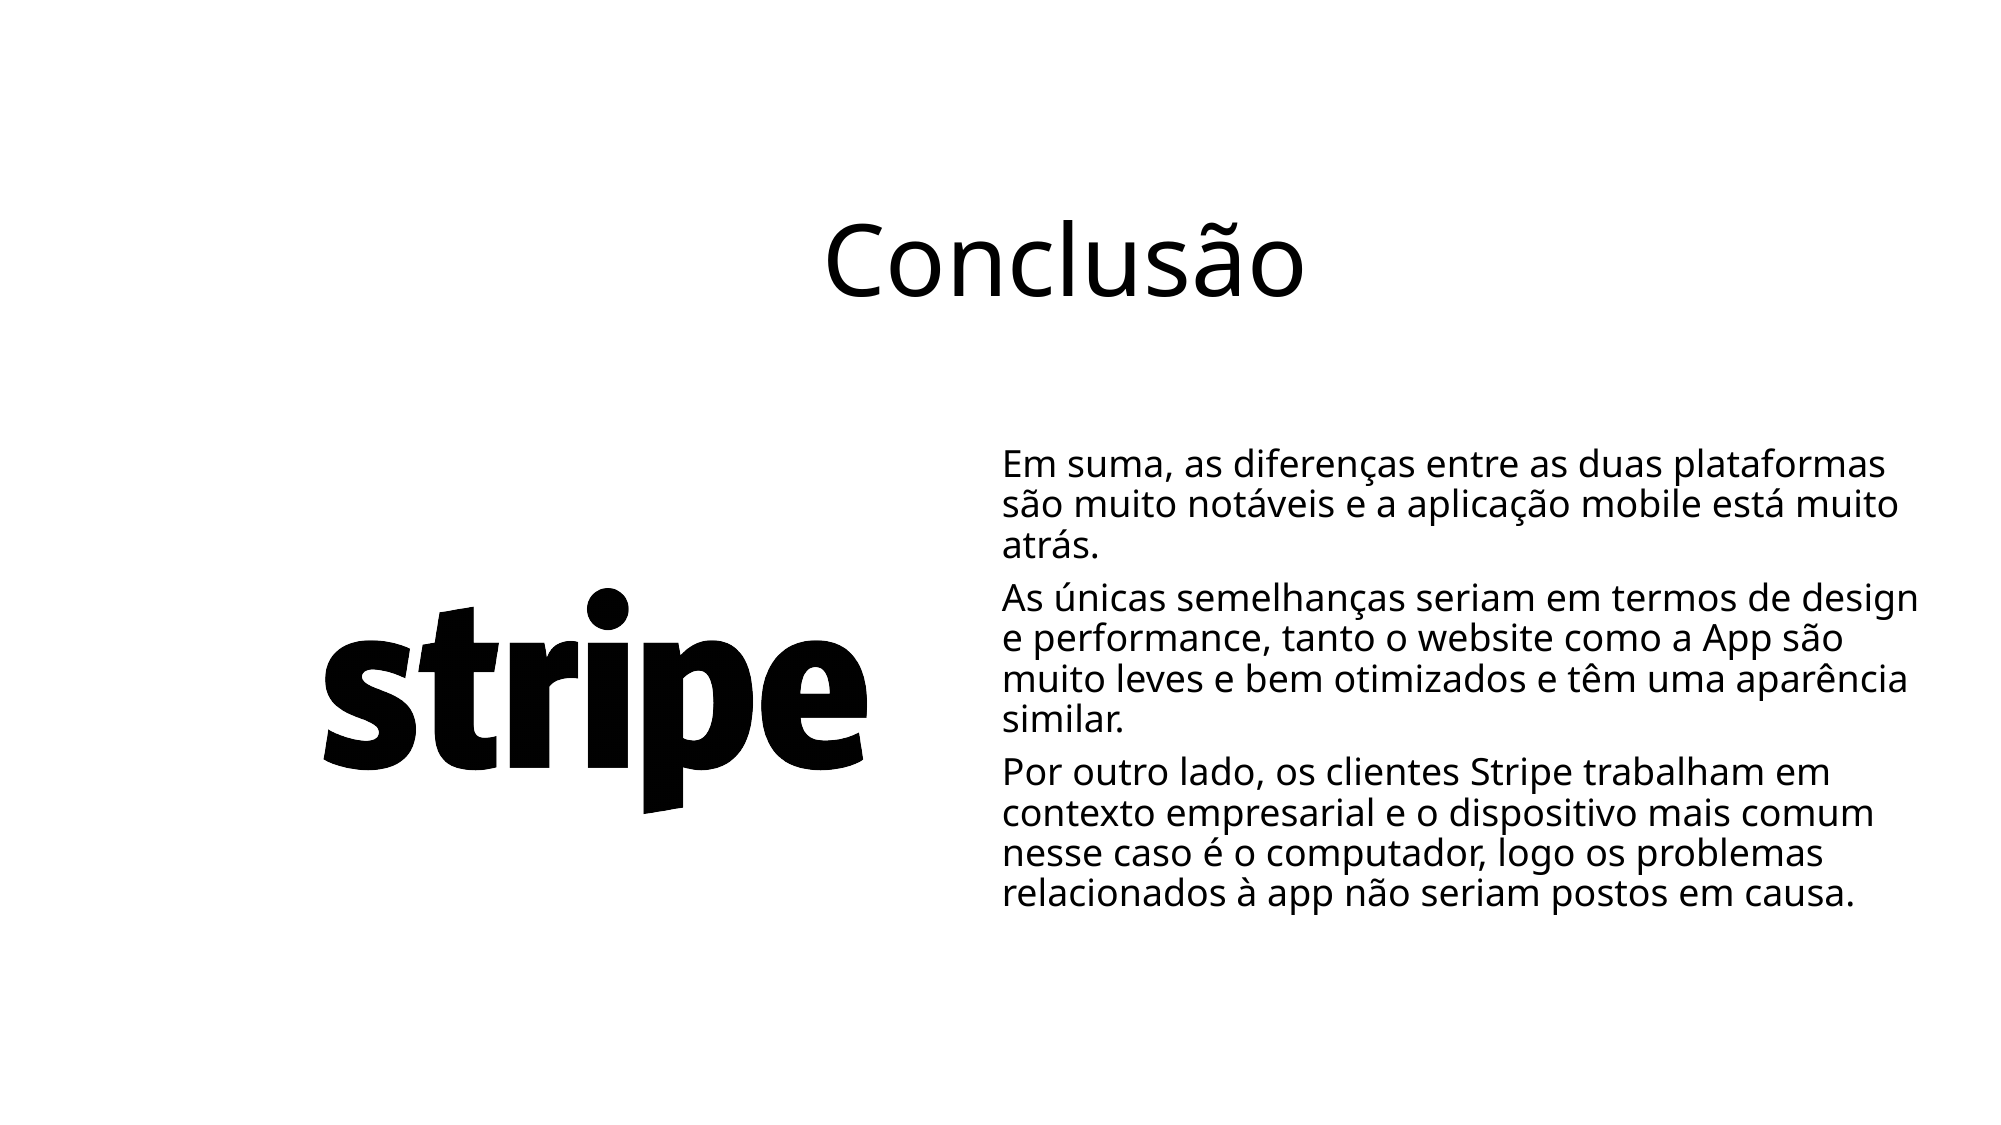

# Conclusão
Em suma, as diferenças entre as duas plataformas são muito notáveis e a aplicação mobile está muito atrás.
As únicas semelhanças seriam em termos de design e performance, tanto o website como a App são muito leves e bem otimizados e têm uma aparência similar.
Por outro lado, os clientes Stripe trabalham em contexto empresarial e o dispositivo mais comum nesse caso é o computador, logo os problemas relacionados à app não seriam postos em causa.